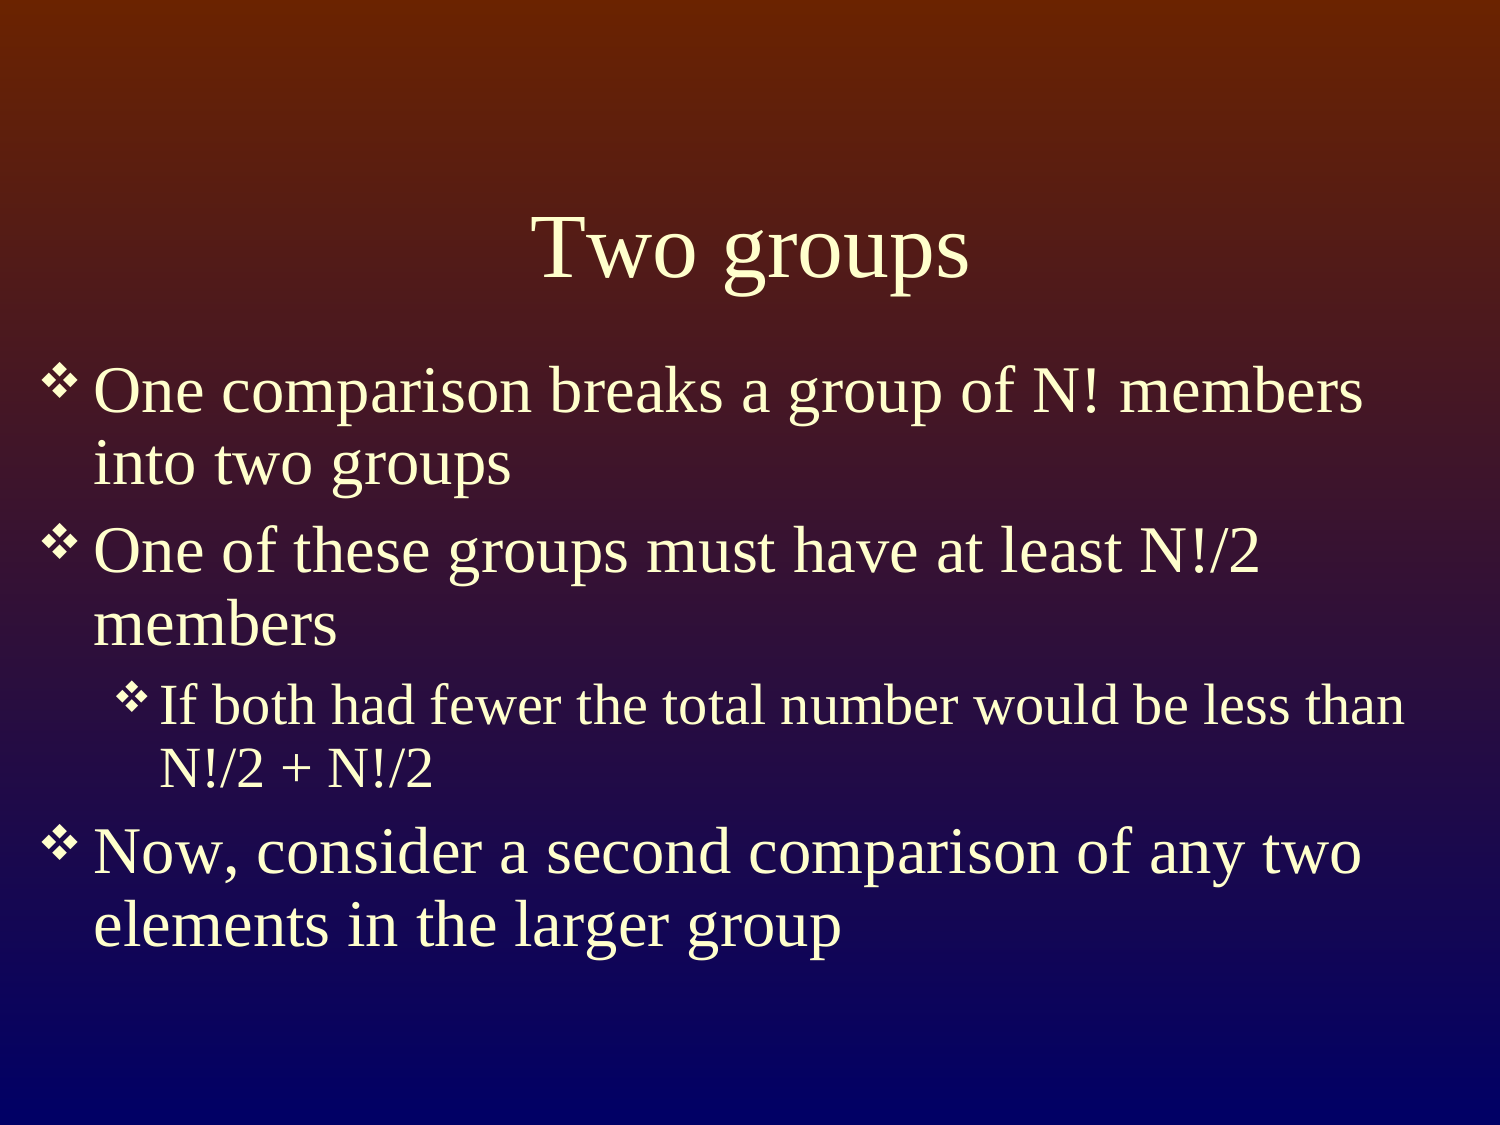

# Two groups
One comparison breaks a group of N! members into two groups
One of these groups must have at least N!/2 members
If both had fewer the total number would be less than N!/2 + N!/2
Now, consider a second comparison of any two elements in the larger group